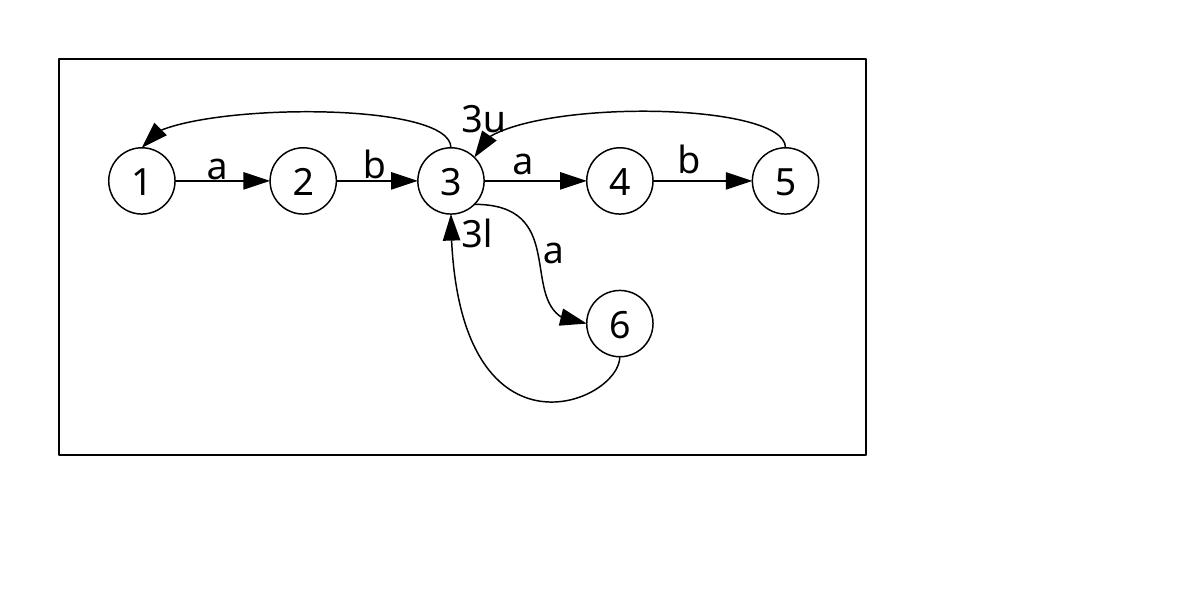

3u
b
a
b
a
1
2
3
4
5
3l
a
6